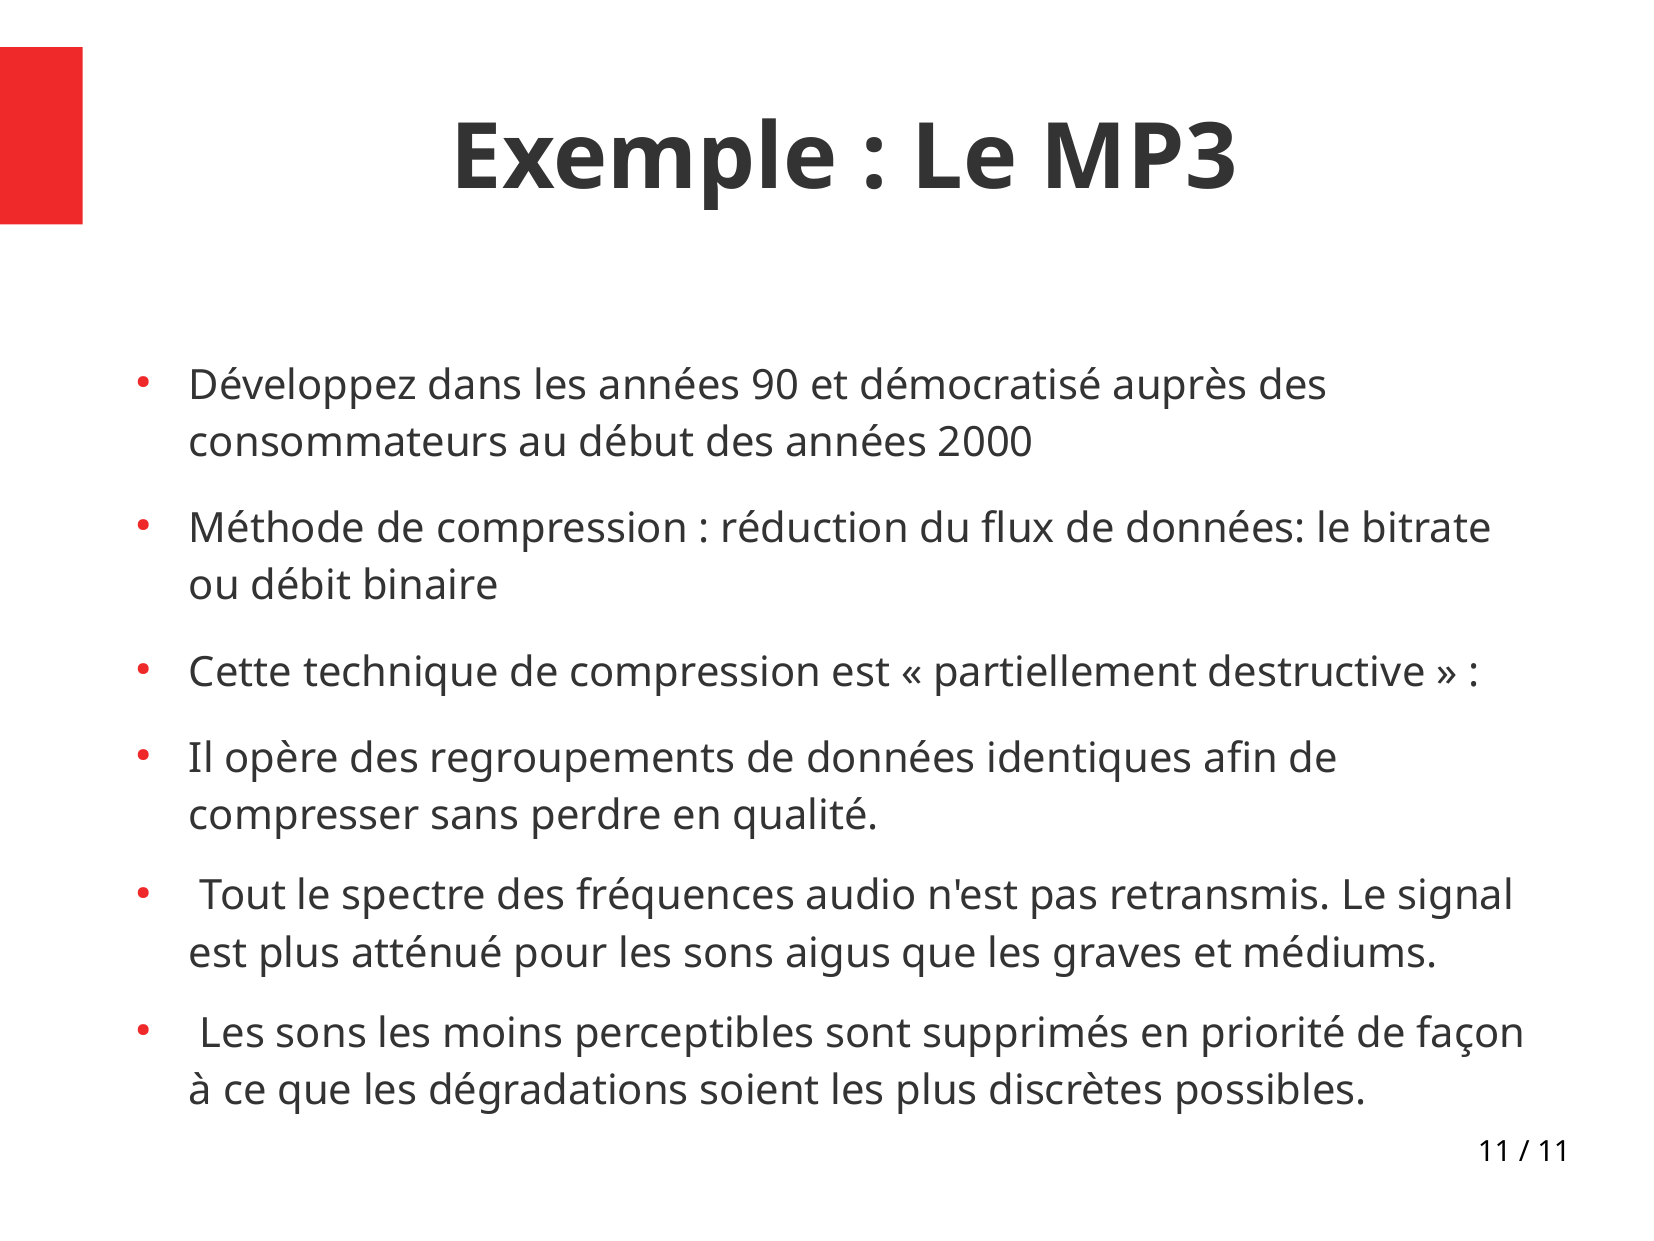

# Exemple : Le MP3
Développez dans les années 90 et démocratisé auprès des consommateurs au début des années 2000
Méthode de compression : réduction du flux de données: le bitrate ou débit binaire
Cette technique de compression est « partiellement destructive » :
Il opère des regroupements de données identiques afin de compresser sans perdre en qualité.
 Tout le spectre des fréquences audio n'est pas retransmis. Le signal est plus atténué pour les sons aigus que les graves et médiums.
 Les sons les moins perceptibles sont supprimés en priorité de façon à ce que les dégradations soient les plus discrètes possibles.
11